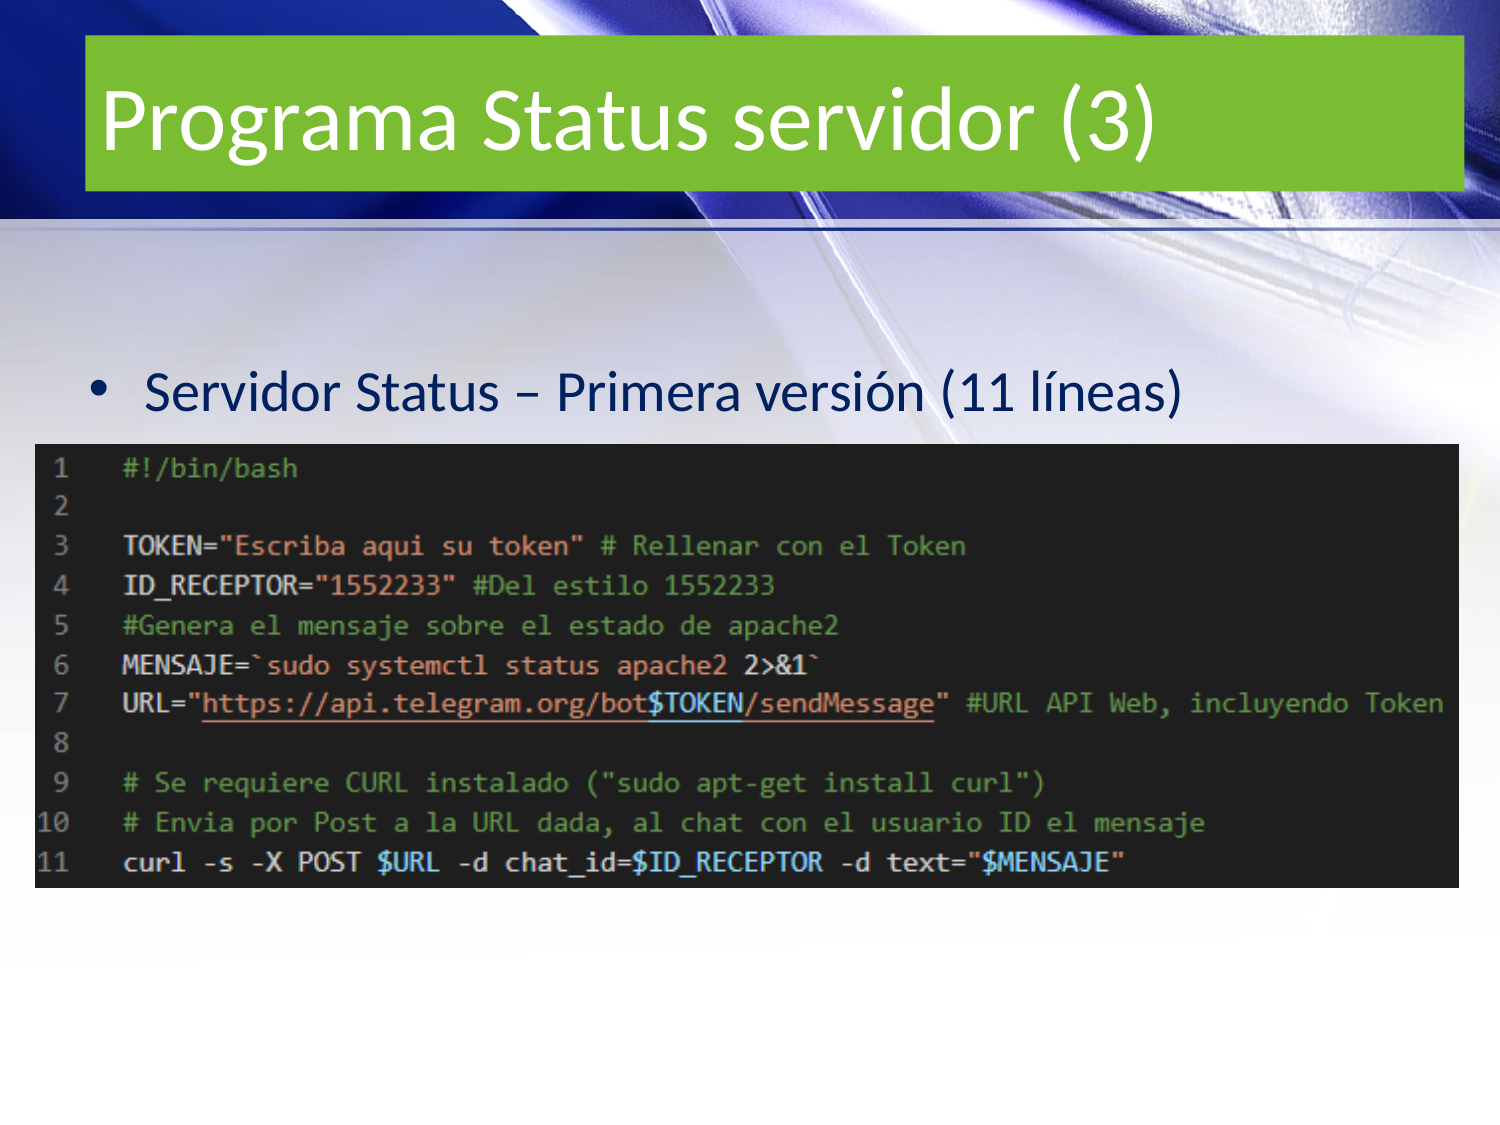

Programa Status servidor (3)
Servidor Status – Primera versión (11 líneas)